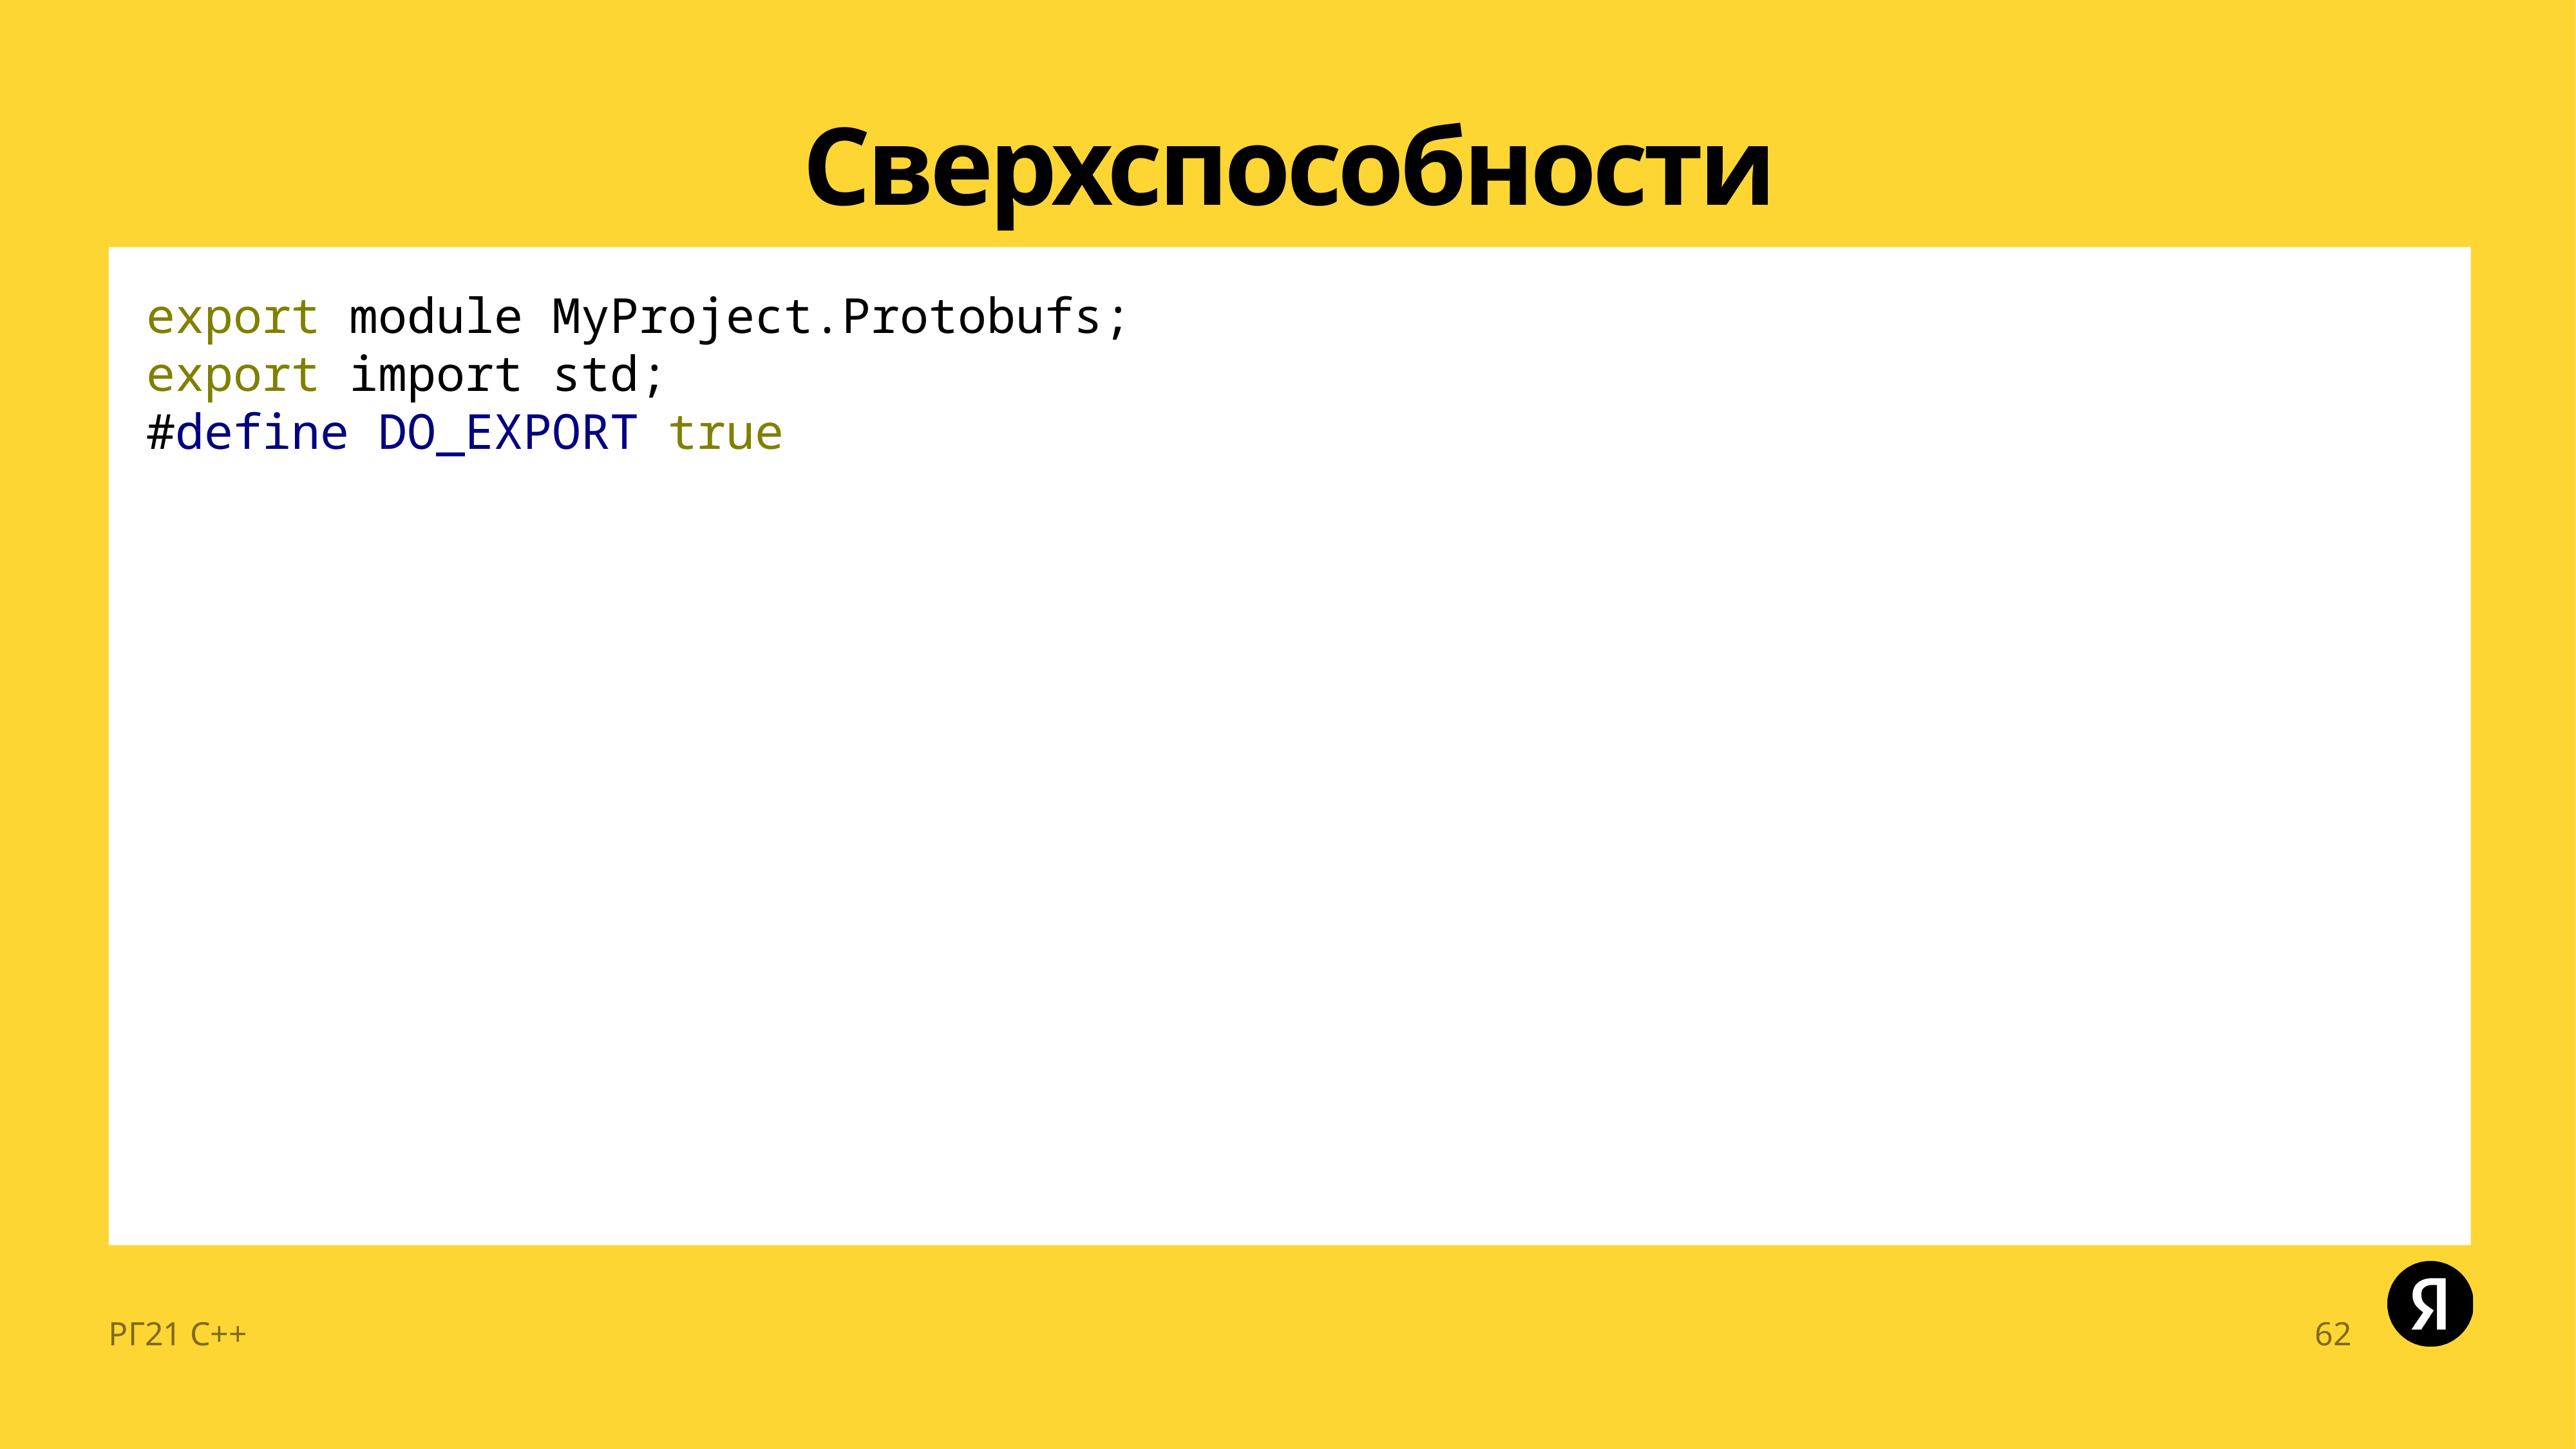

Сверхспособности
# export module MyProject.Protobufs;
export import std;
#define DO_EXPORT true
РГ21 C++
62